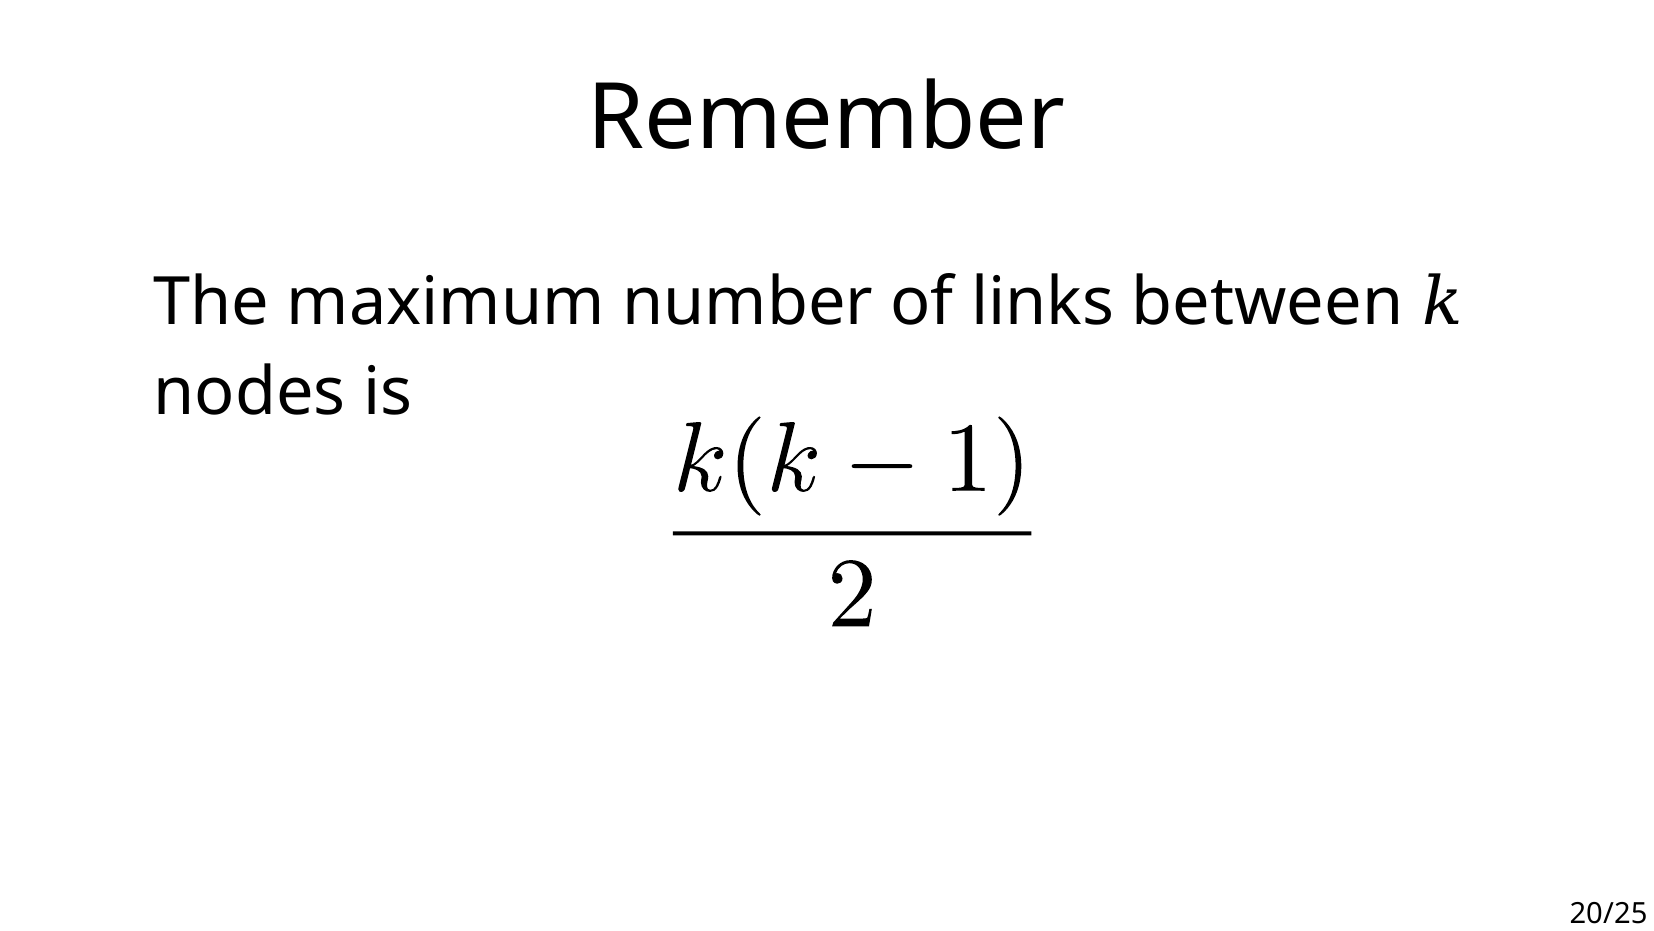

Remember
# The maximum number of links between k nodes is
20